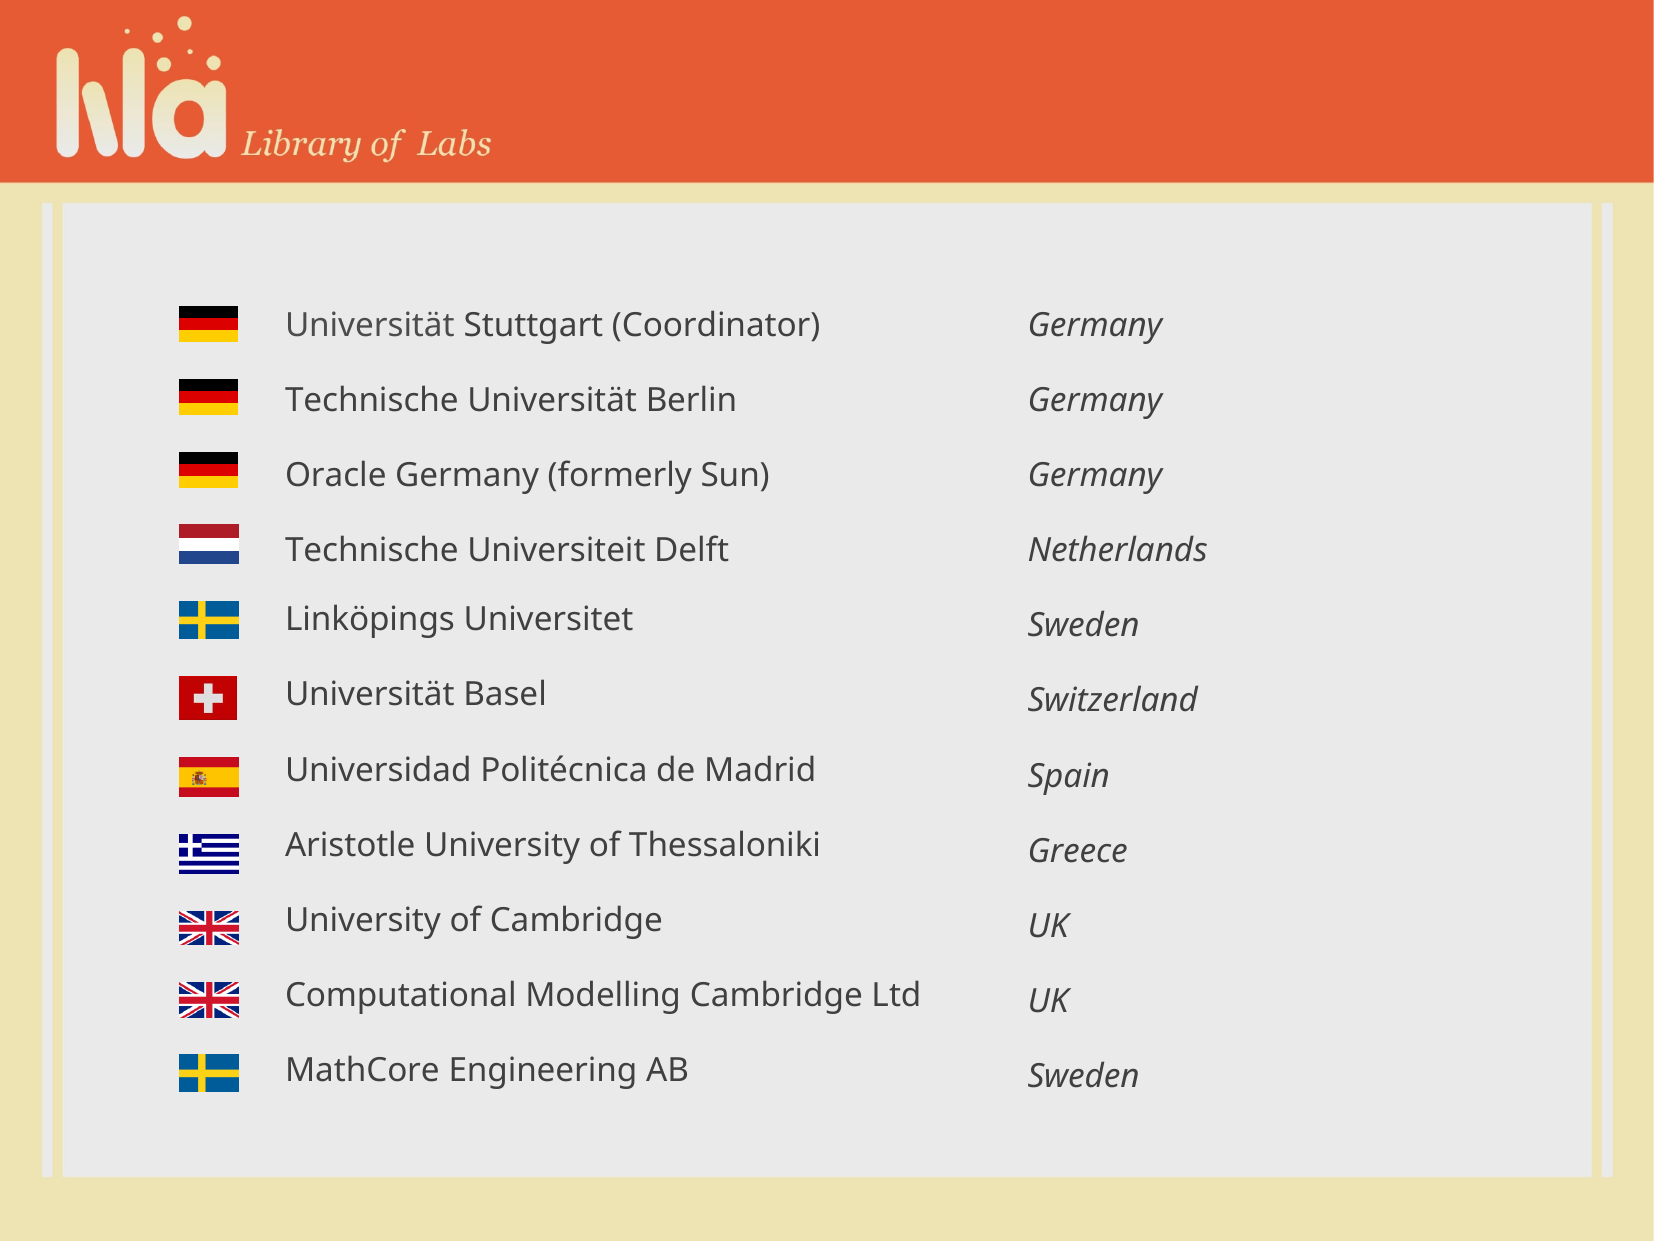

| Universität Stuttgart (Coordinator) | Germany |
| --- | --- |
| Technische Universität Berlin | Germany |
| Oracle Germany (formerly Sun) | Germany |
| Technische Universiteit Delft | Netherlands |
| Linköpings Universitet | Sweden |
| Universität Basel | Switzerland |
| Universidad Politécnica de Madrid | Spain |
| Aristotle University of Thessaloniki | Greece |
| University of Cambridge | UK |
| Computational Modelling Cambridge Ltd | UK |
| MathCore Engineering AB | Sweden |